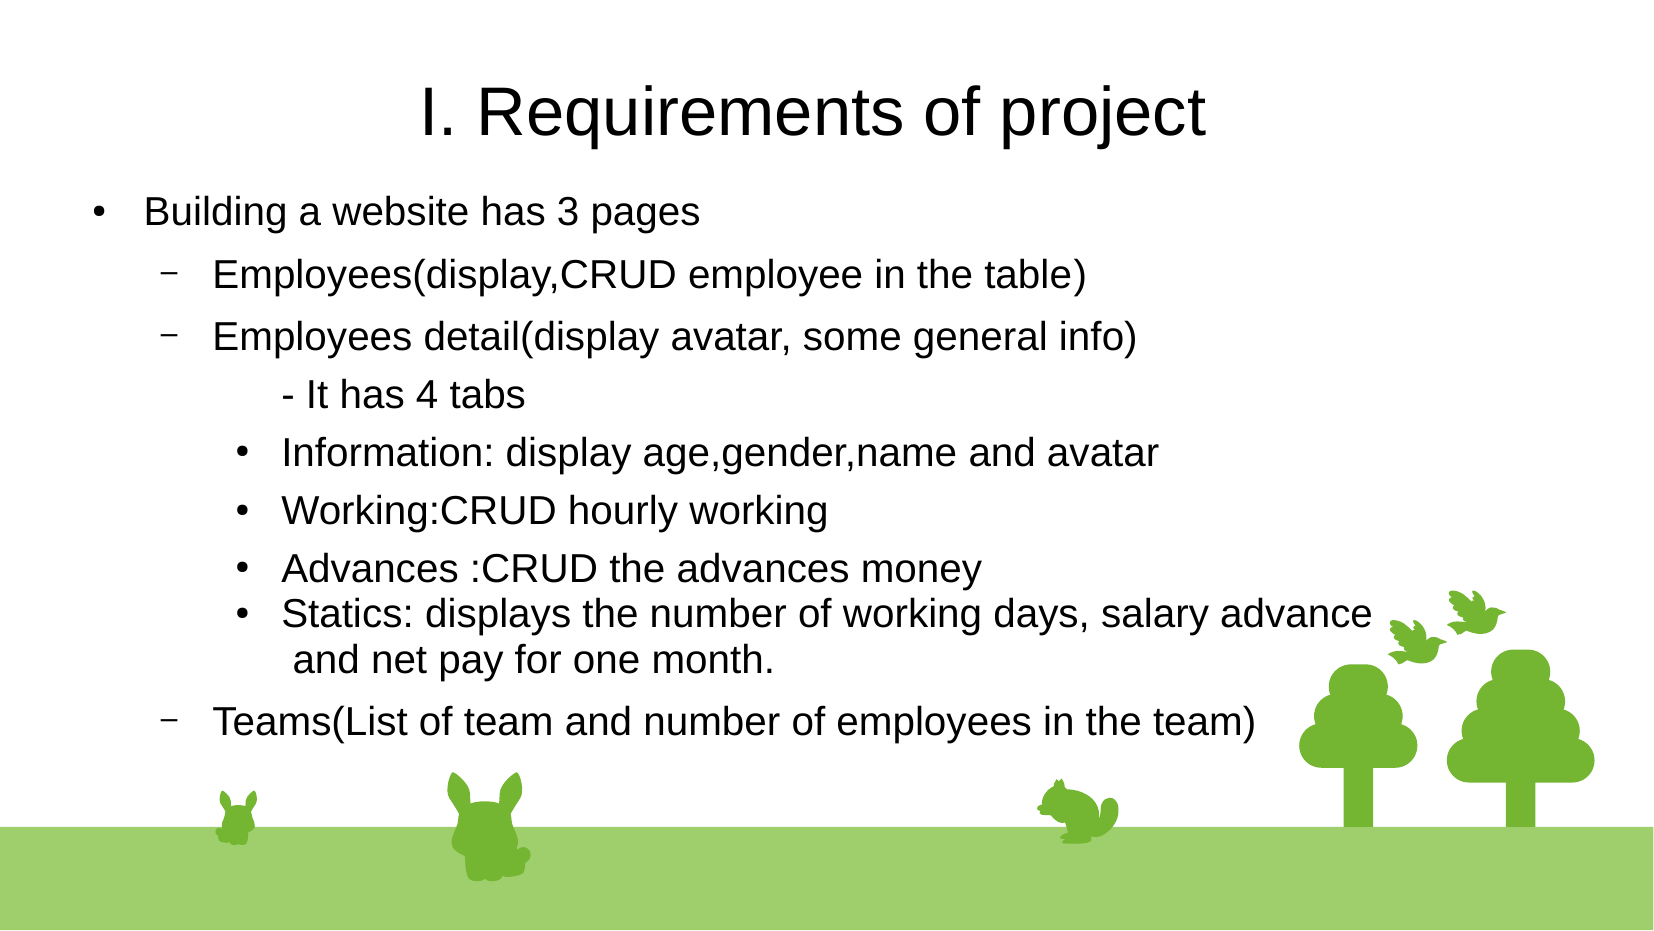

# I. Requirements of project
Building a website has 3 pages
Employees(display,CRUD employee in the table)
Employees detail(display avatar, some general info)
- It has 4 tabs
Information: display age,gender,name and avatar
Working:CRUD hourly working
Advances :CRUD the advances money
Statics: displays the number of working days, salary advance
 and net pay for one month.
Teams(List of team and number of employees in the team)